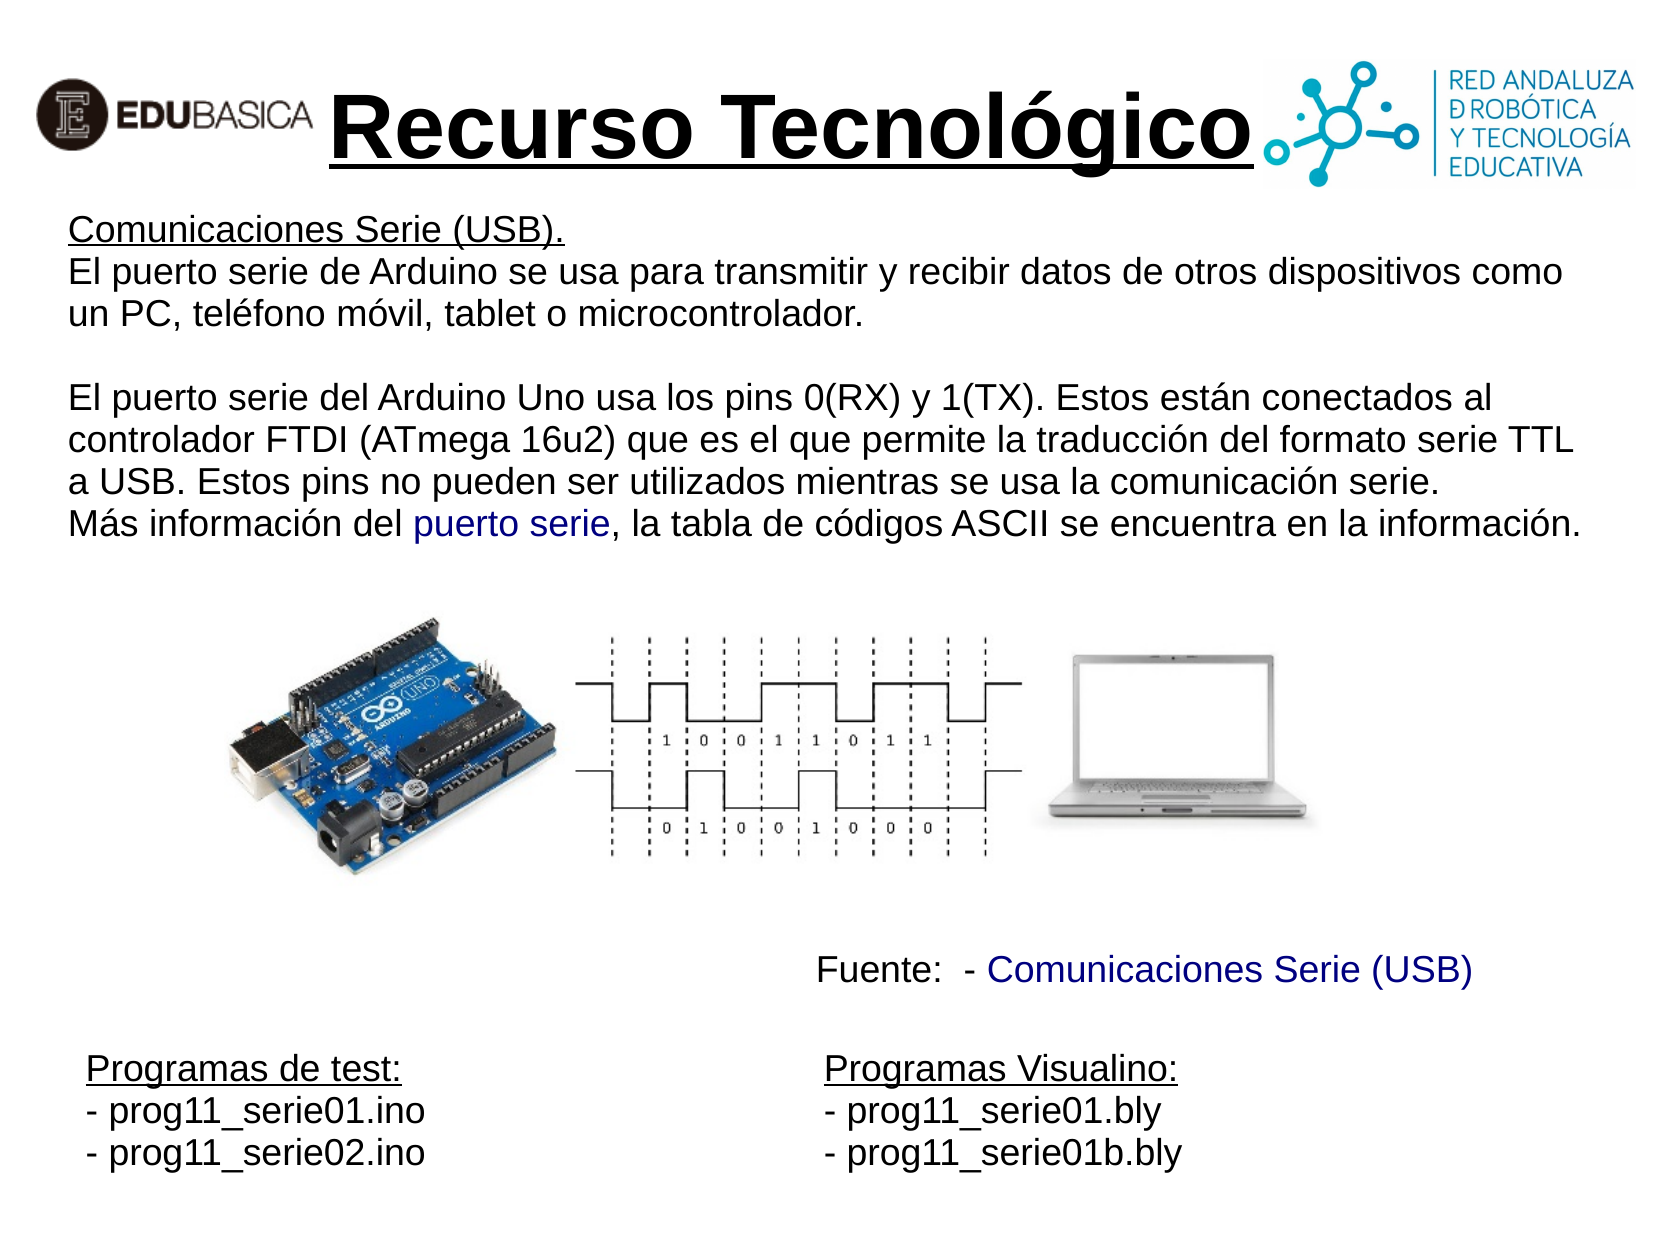

# Recurso Tecnológico
Comunicaciones Serie (USB).
El puerto serie de Arduino se usa para transmitir y recibir datos de otros dispositivos como
un PC, teléfono móvil, tablet o microcontrolador.
El puerto serie del Arduino Uno usa los pins 0(RX) y 1(TX). Estos están conectados al
controlador FTDI (ATmega 16u2) que es el que permite la traducción del formato serie TTL
a USB. Estos pins no pueden ser utilizados mientras se usa la comunicación serie.
Más información del puerto serie, la tabla de códigos ASCII se encuentra en la información.
Fuente: - Comunicaciones Serie (USB)
Programas de test:						Programas Visualino:
- prog11_serie01.ino						- prog11_serie01.bly
- prog11_serie02.ino						- prog11_serie01b.bly